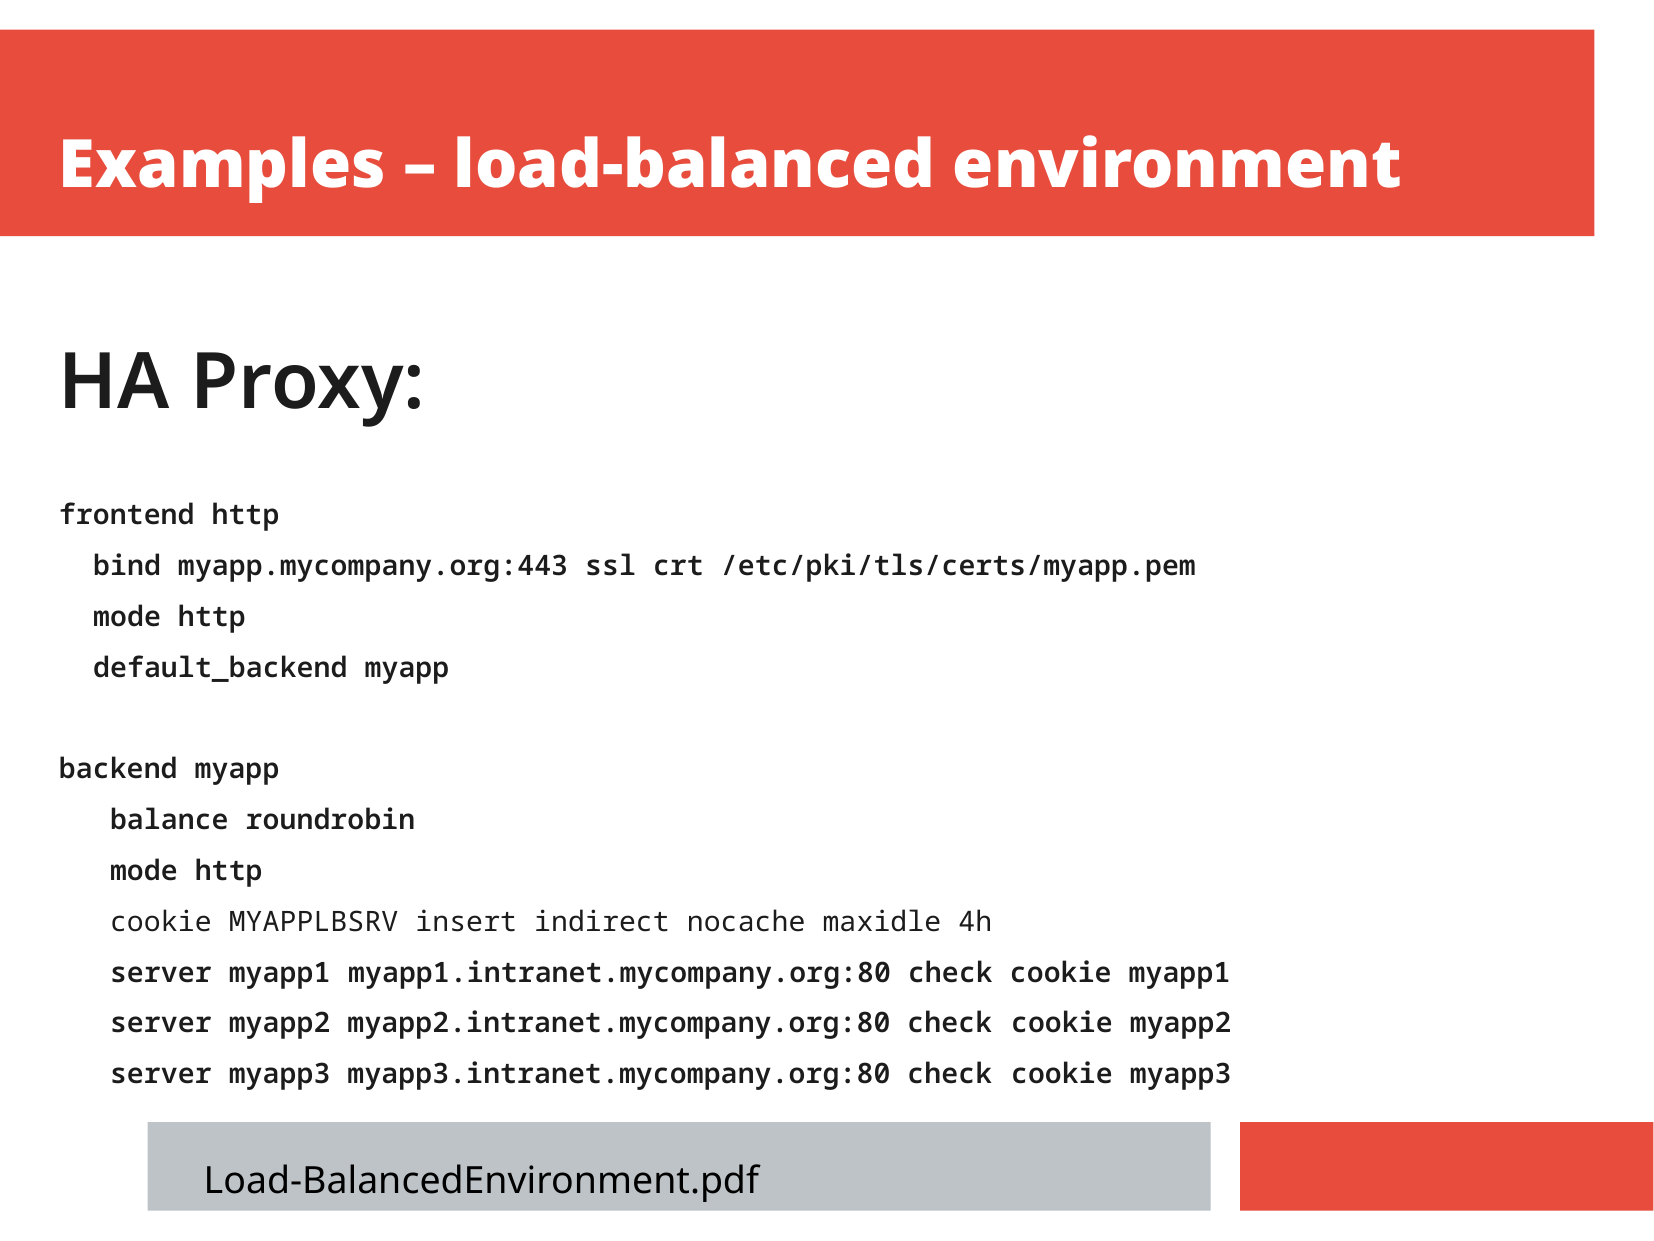

# Examples – load-balanced environment
HA Proxy:
frontend http
 bind myapp.mycompany.org:443 ssl crt /etc/pki/tls/certs/myapp.pem
 mode http
 default_backend myapp
backend myapp
 balance roundrobin
 mode http
 cookie MYAPPLBSRV insert indirect nocache maxidle 4h
 server myapp1 myapp1.intranet.mycompany.org:80 check cookie myapp1
 server myapp2 myapp2.intranet.mycompany.org:80 check cookie myapp2
 server myapp3 myapp3.intranet.mycompany.org:80 check cookie myapp3
Load-BalancedEnvironment.pdf